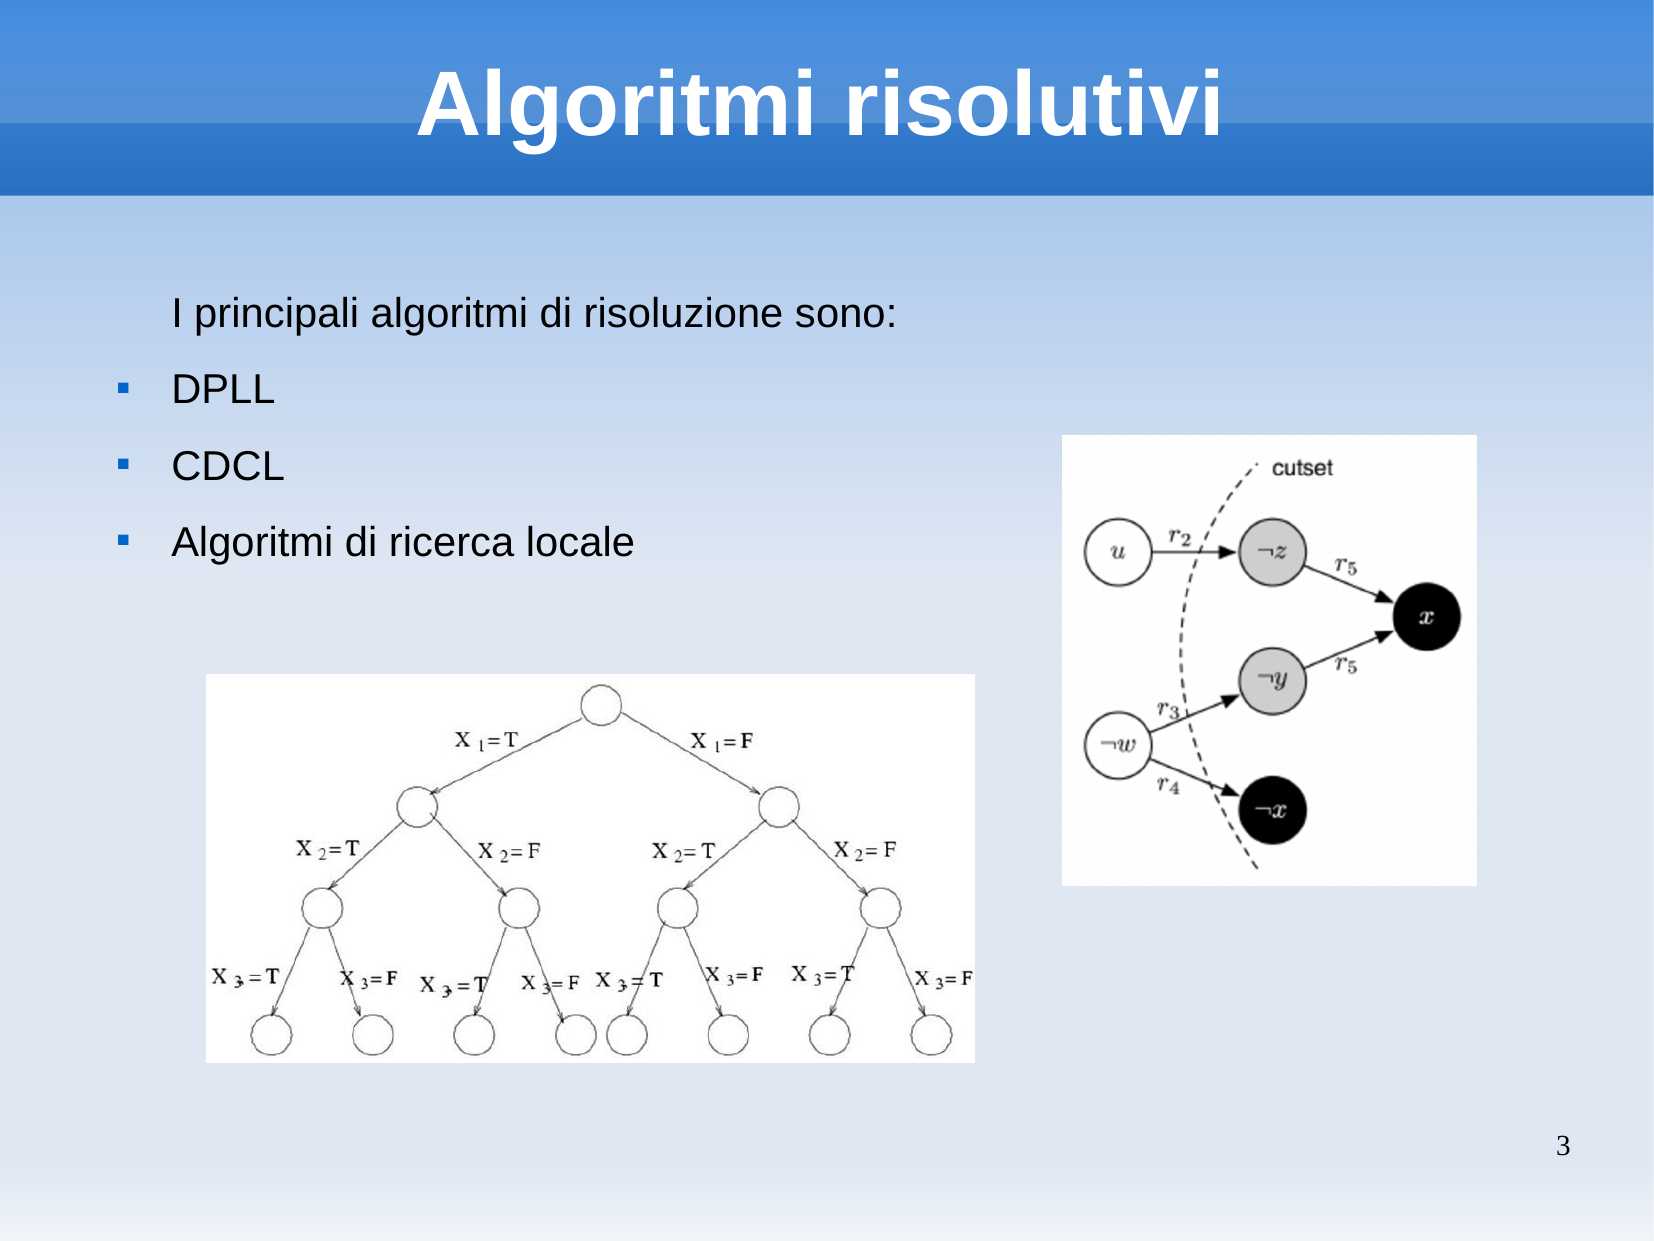

# Algoritmi risolutivi
I principali algoritmi di risoluzione sono:
DPLL
CDCL
Algoritmi di ricerca locale
3